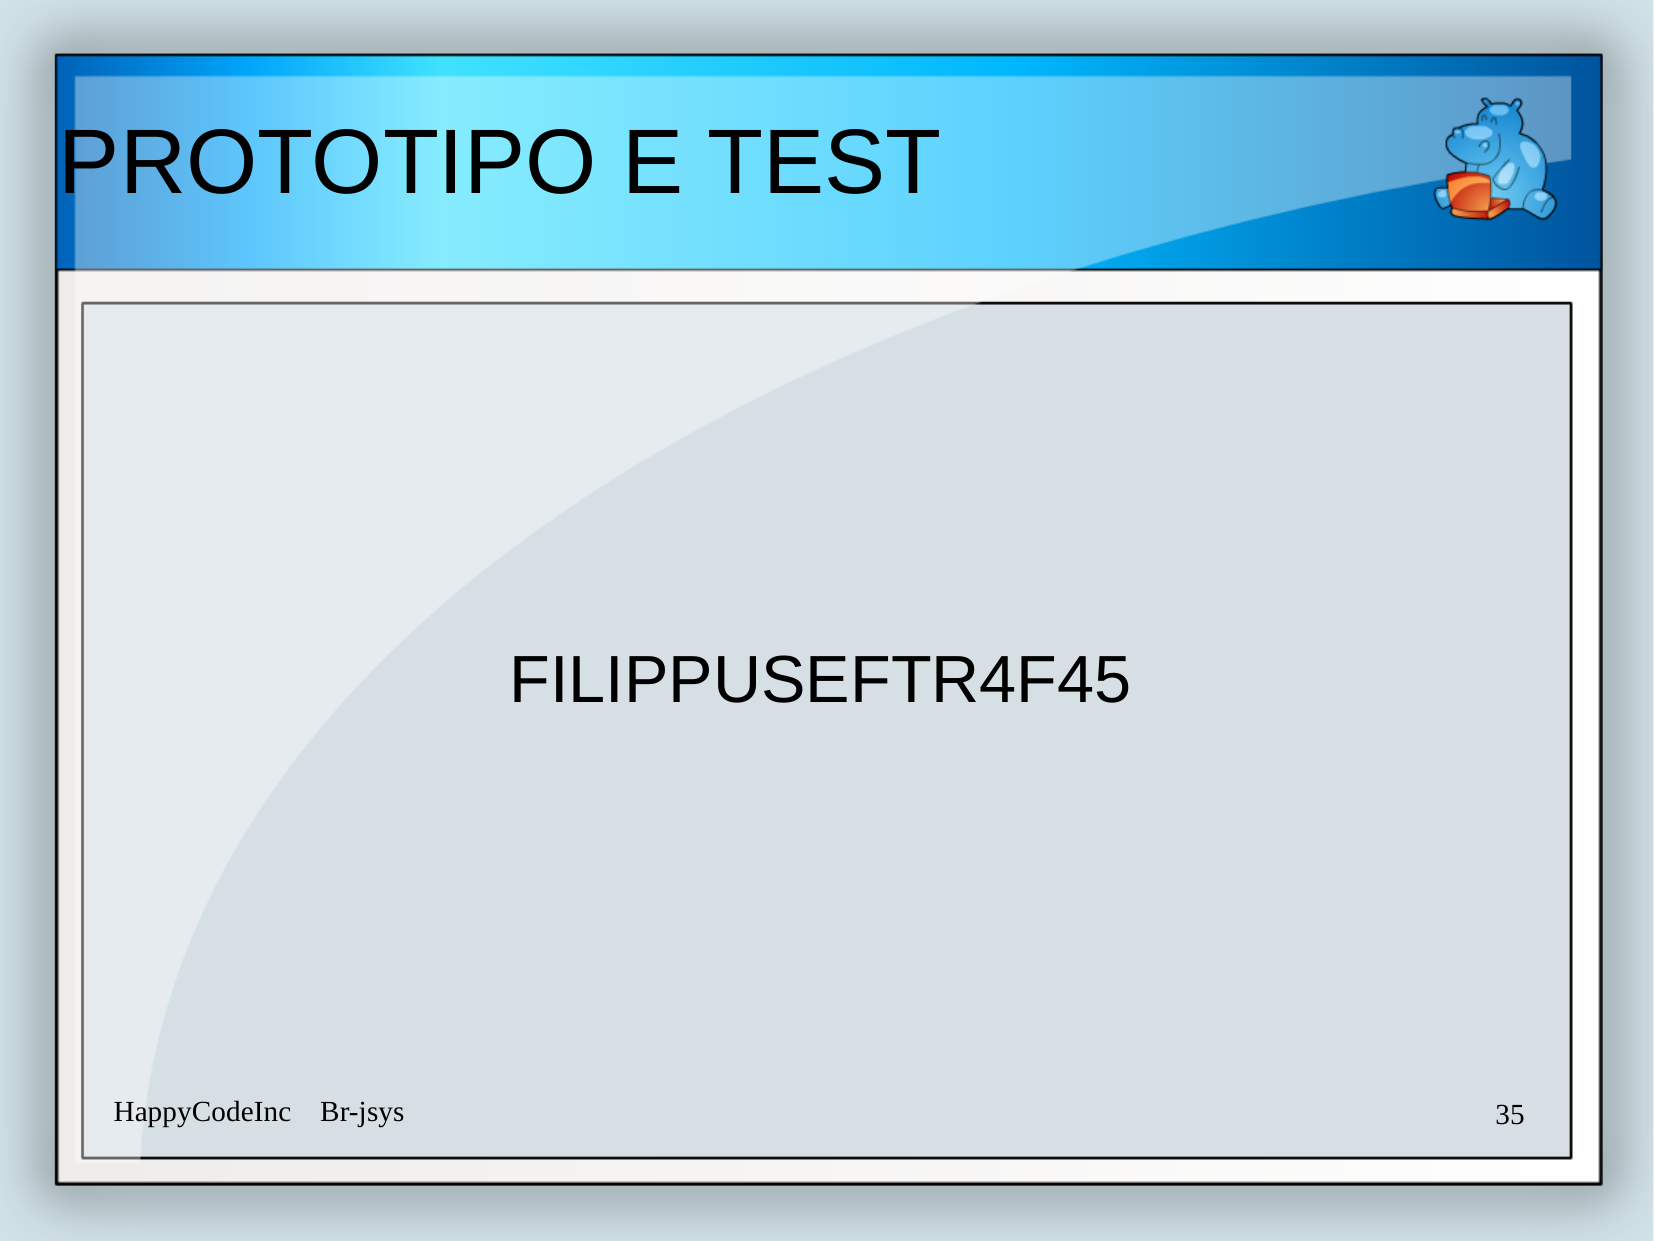

# PROTOTIPO E TEST
FILIPPUSEFTR4F45
HappyCodeInc Br-jsys
35